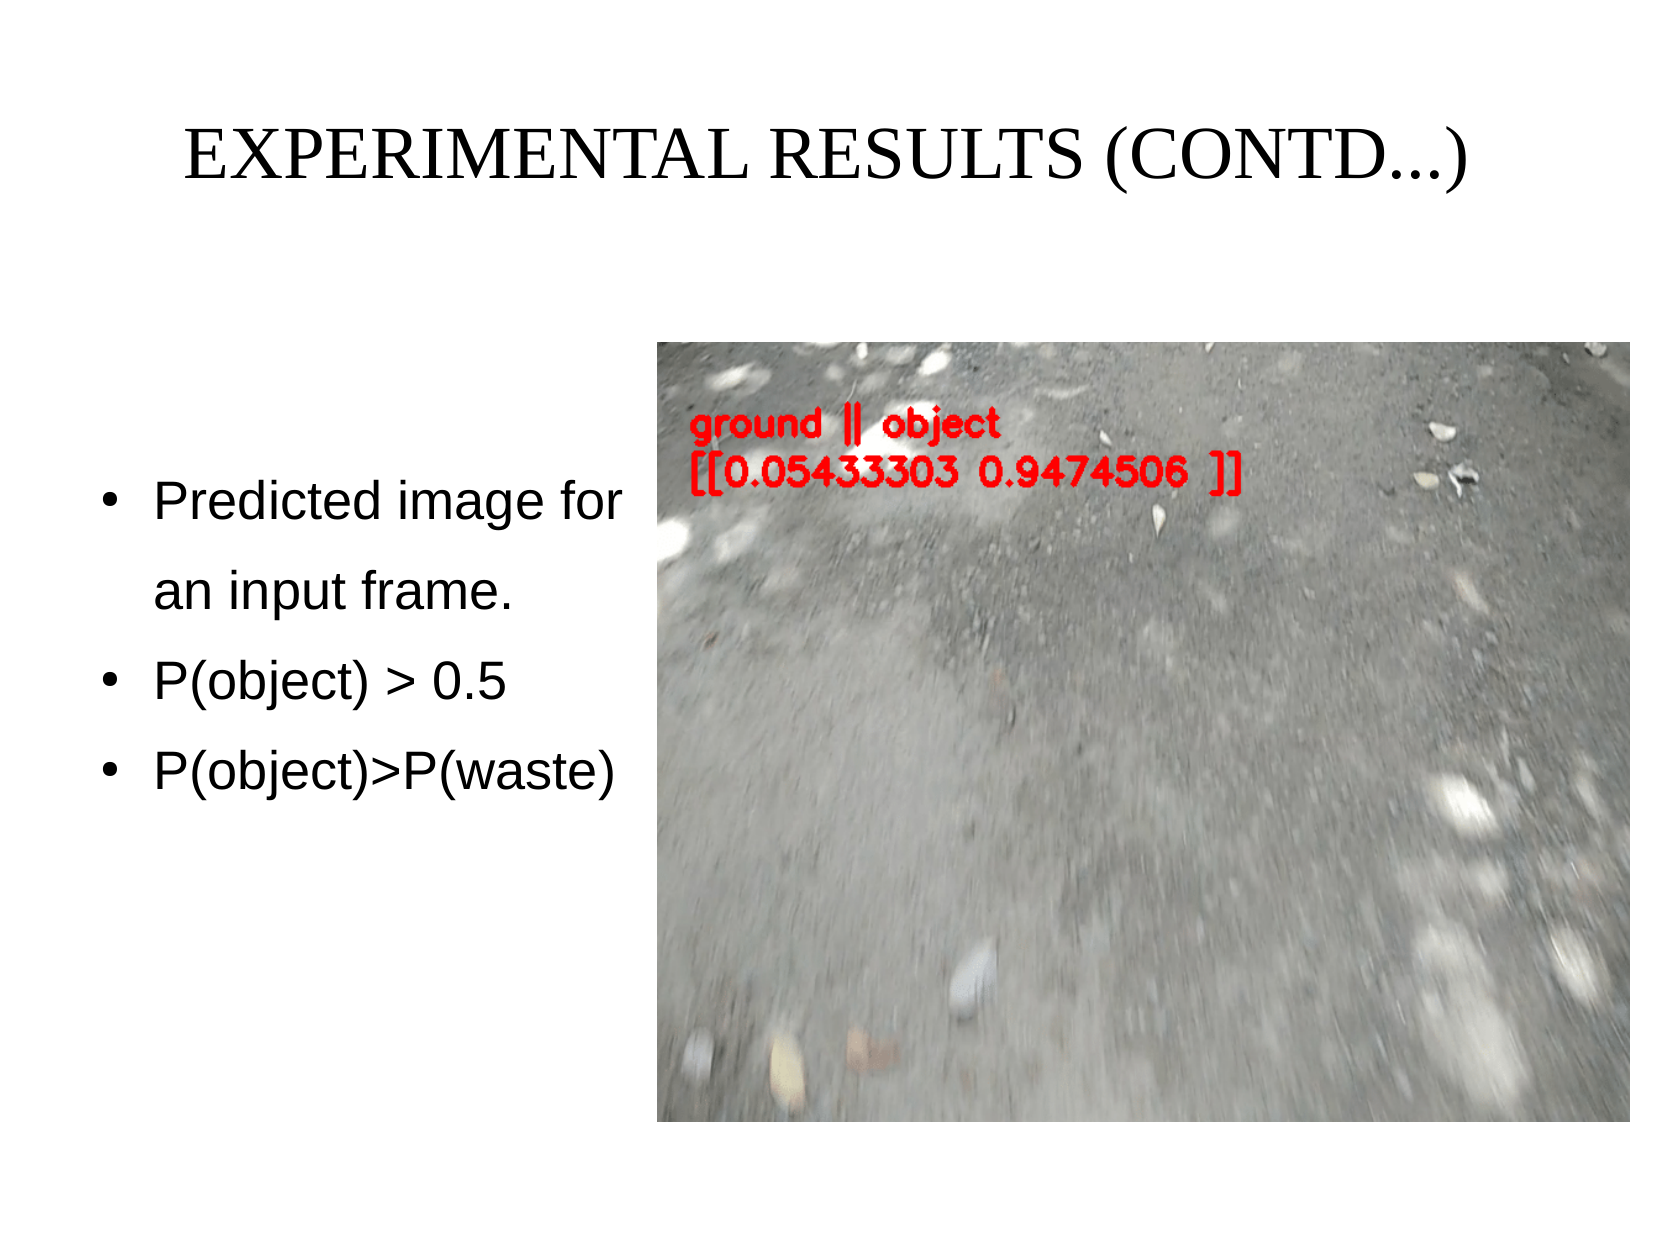

# EXPERIMENTAL RESULTS (CONTD...)
Predicted image for
an input frame.
P(object) > 0.5
P(object)>P(waste)